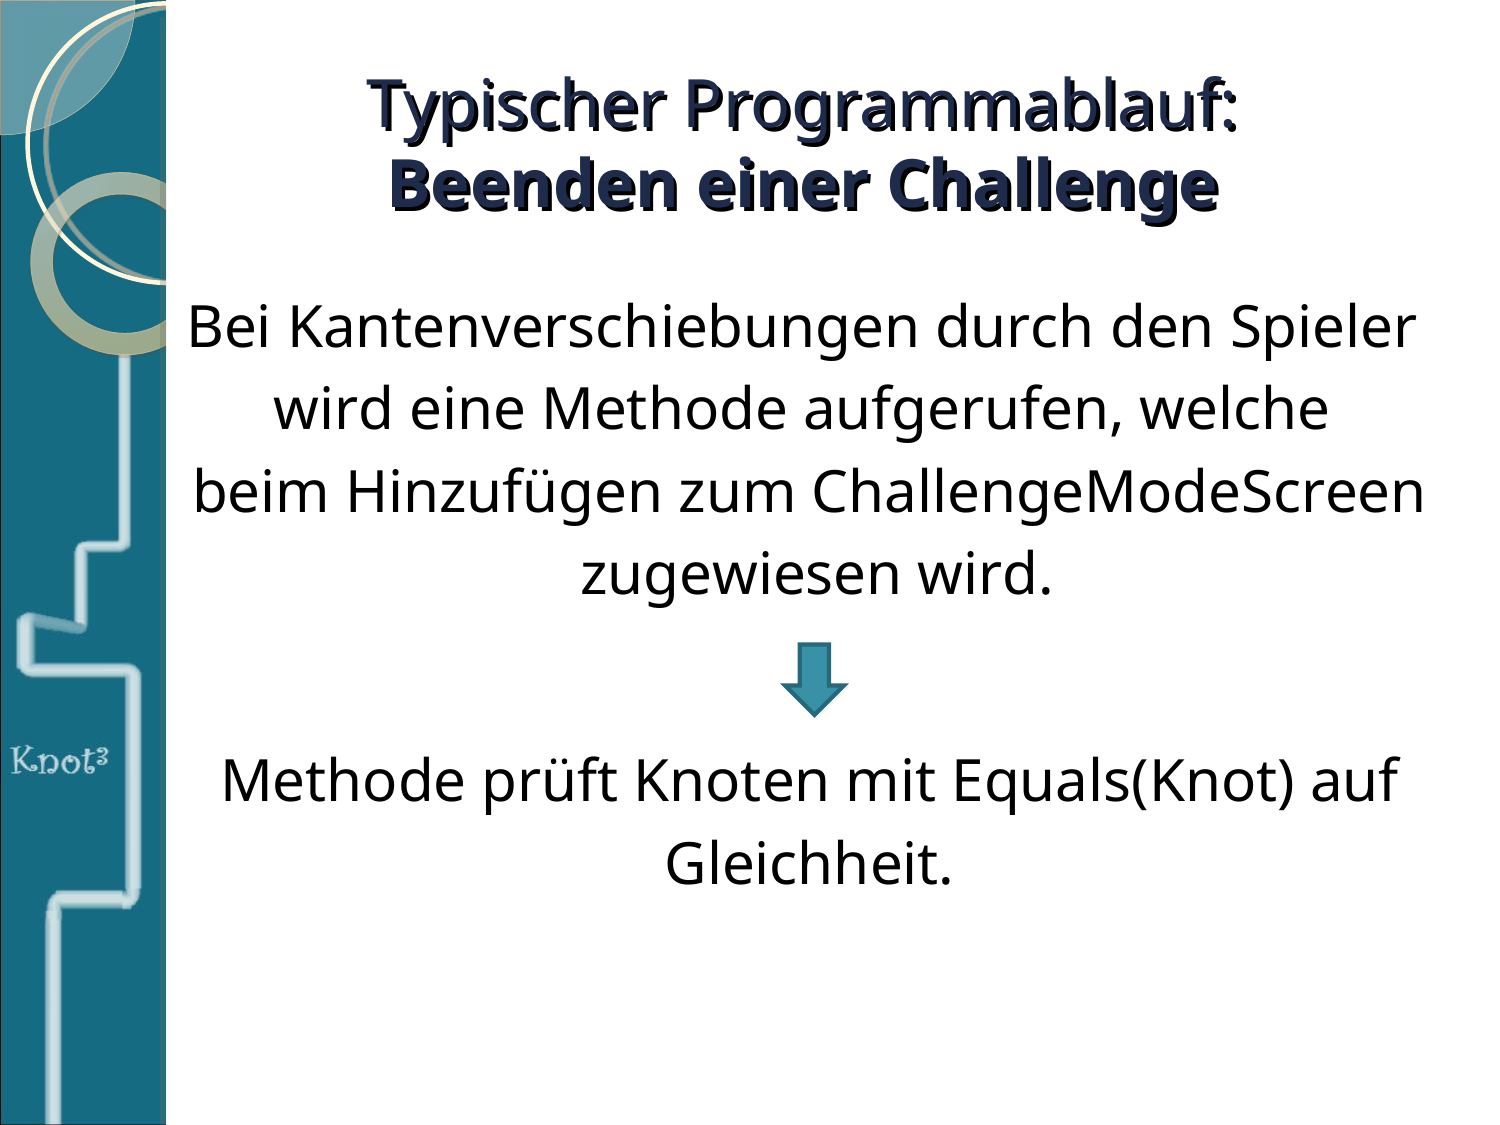

# Typischer Programmablauf: Beenden einer Challenge
Bei Kantenverschiebungen durch den Spieler
wird eine Methode aufgerufen, welche
beim Hinzufügen zum ChallengeModeScreen
 zugewiesen wird.
Methode prüft Knoten mit Equals(Knot) auf
Gleichheit.